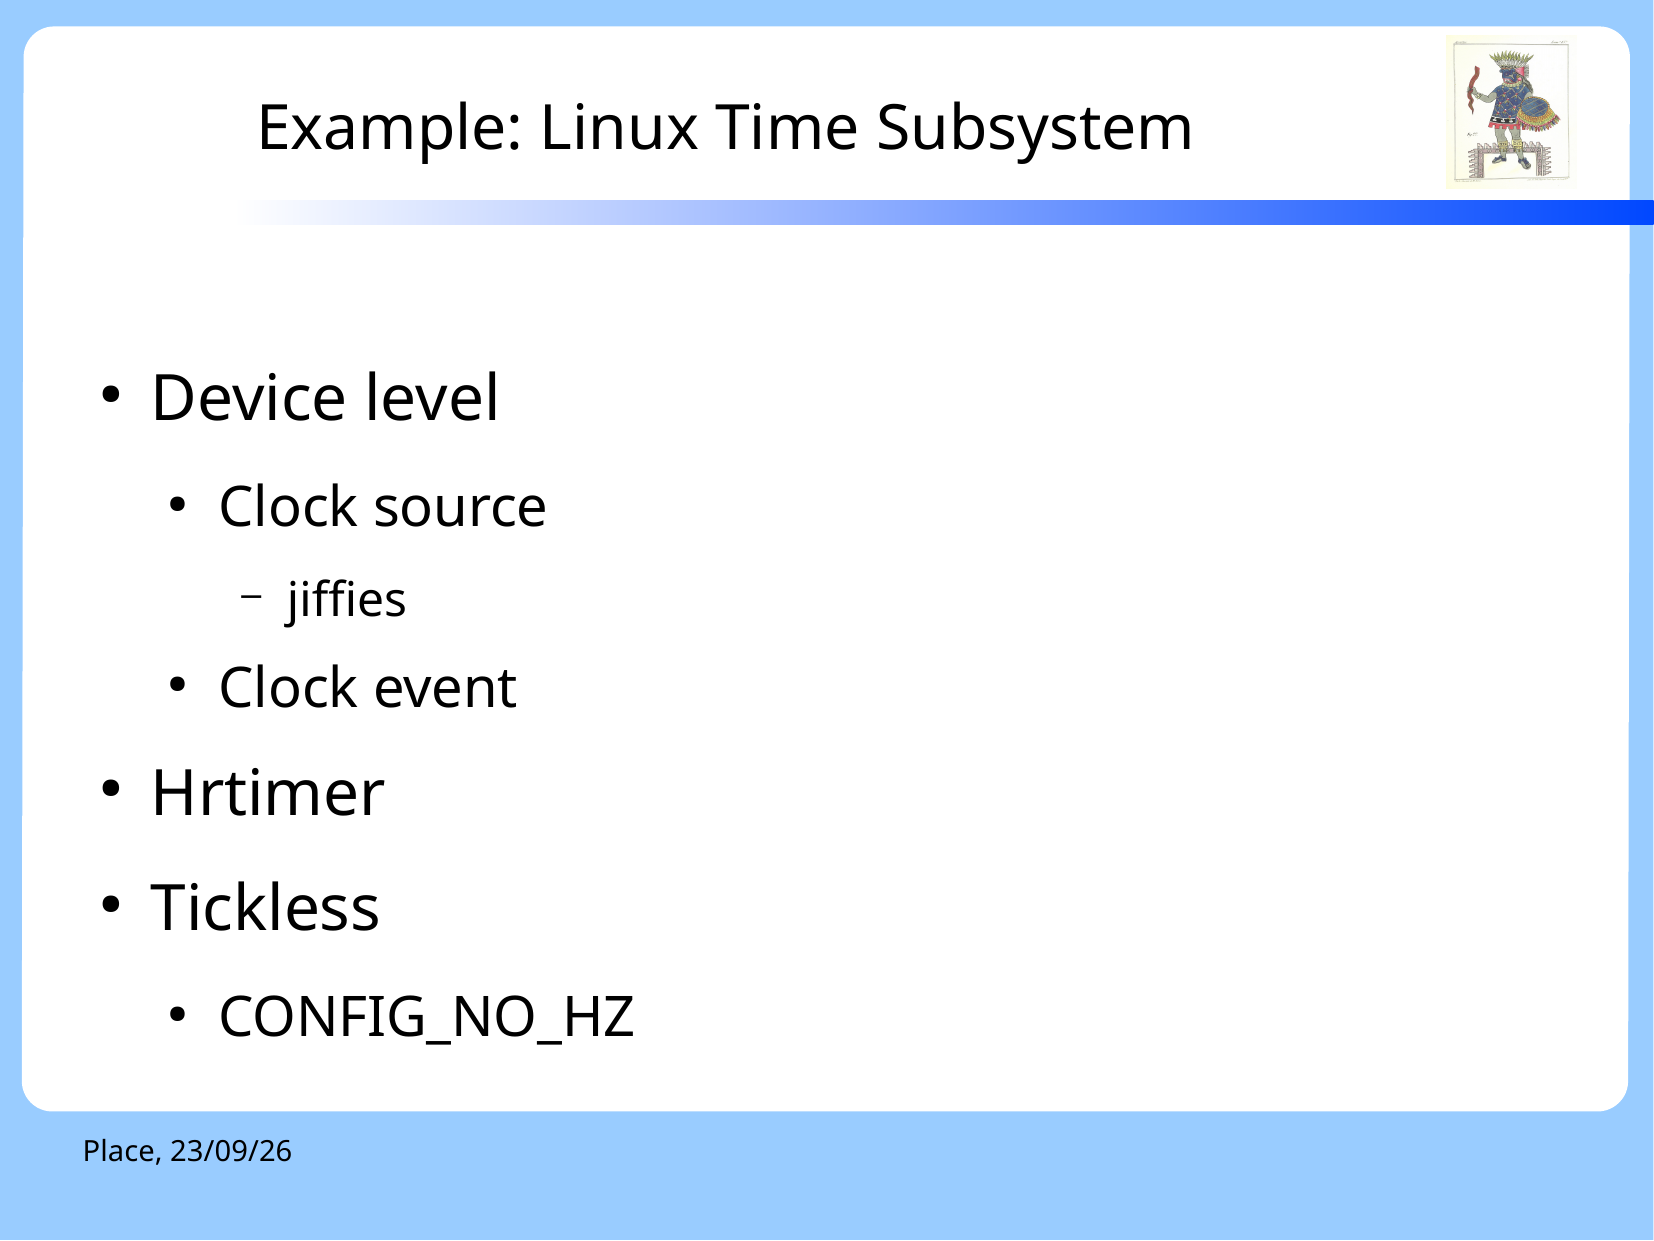

# Example: Linux Time Subsystem
Device level
Clock source
jiffies
Clock event
Hrtimer
Tickless
CONFIG_NO_HZ